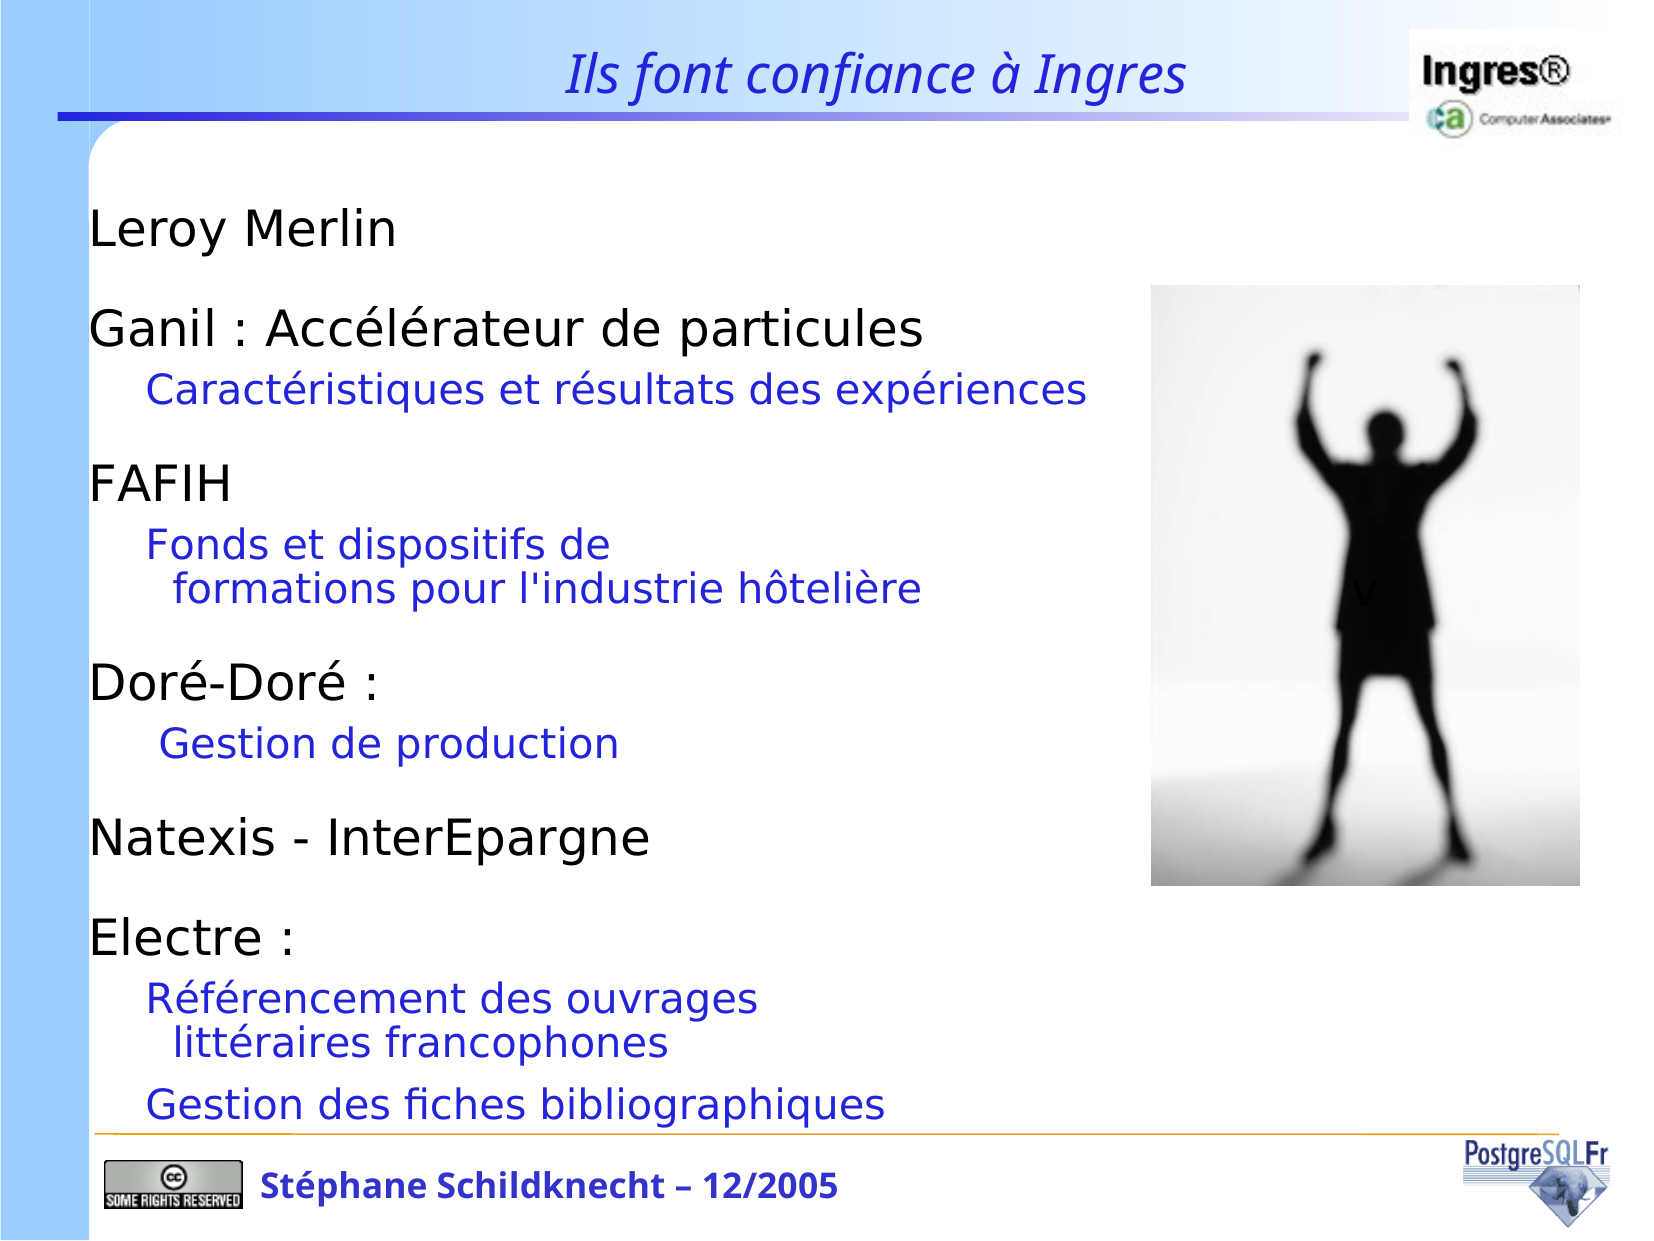

# Ils font confiance à Ingres
Leroy Merlin
Ganil : Accélérateur de particules
Caractéristiques et résultats des expériences
FAFIH
Fonds et dispositifs de
formations pour l'industrie hôtelière
Doré-Doré :
 Gestion de production
Natexis - InterEpargne
Electre :
Référencement des ouvrages
littéraires francophones
Gestion des fiches bibliographiques
v